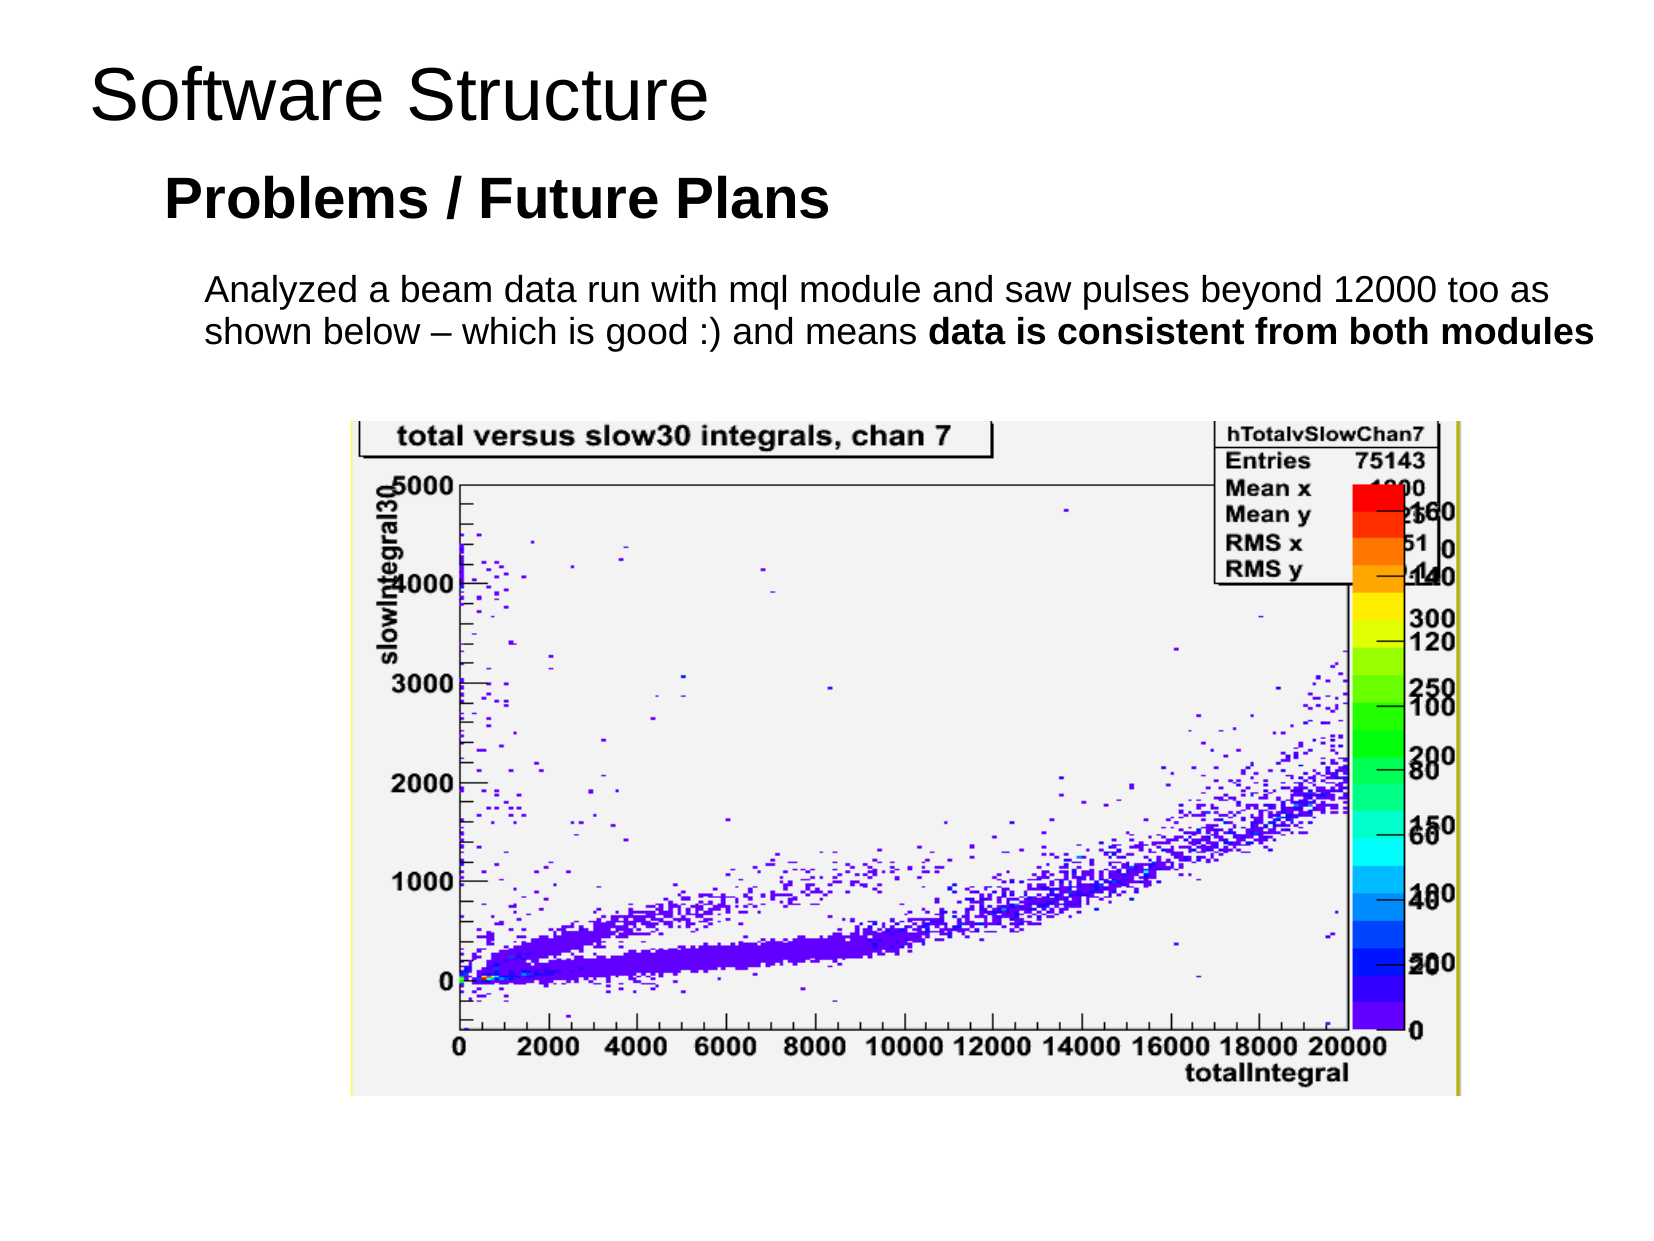

Software Structure
Problems / Future Plans
Analyzed a beam data run with mql module and saw pulses beyond 12000 too as
shown below – which is good :) and means data is consistent from both modules